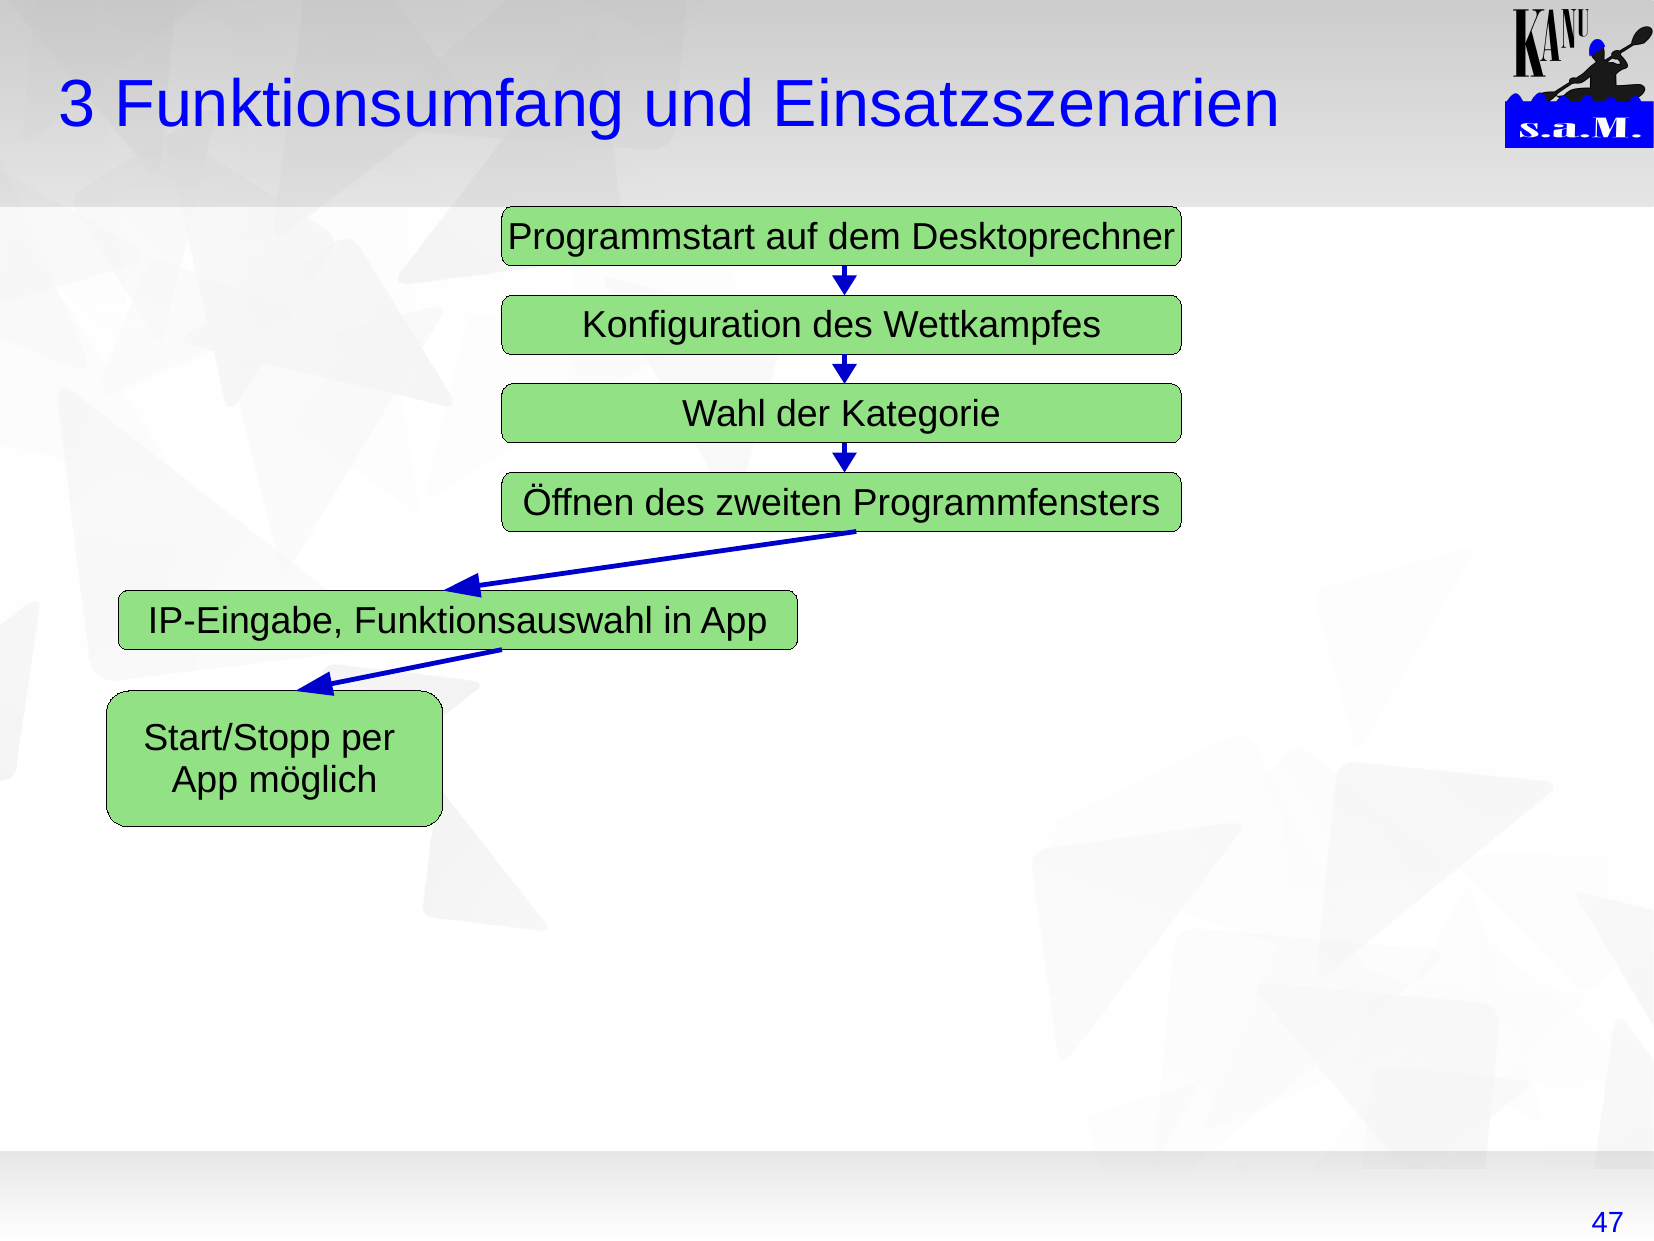

# 3 Funktionsumfang und Einsatzszenarien
Programmstart auf dem Desktoprechner
Konfiguration des Wettkampfes
Wahl der Kategorie
Öffnen des zweiten Programmfensters
IP-Eingabe, Funktionsauswahl in App
Start/Stopp per
App möglich
47